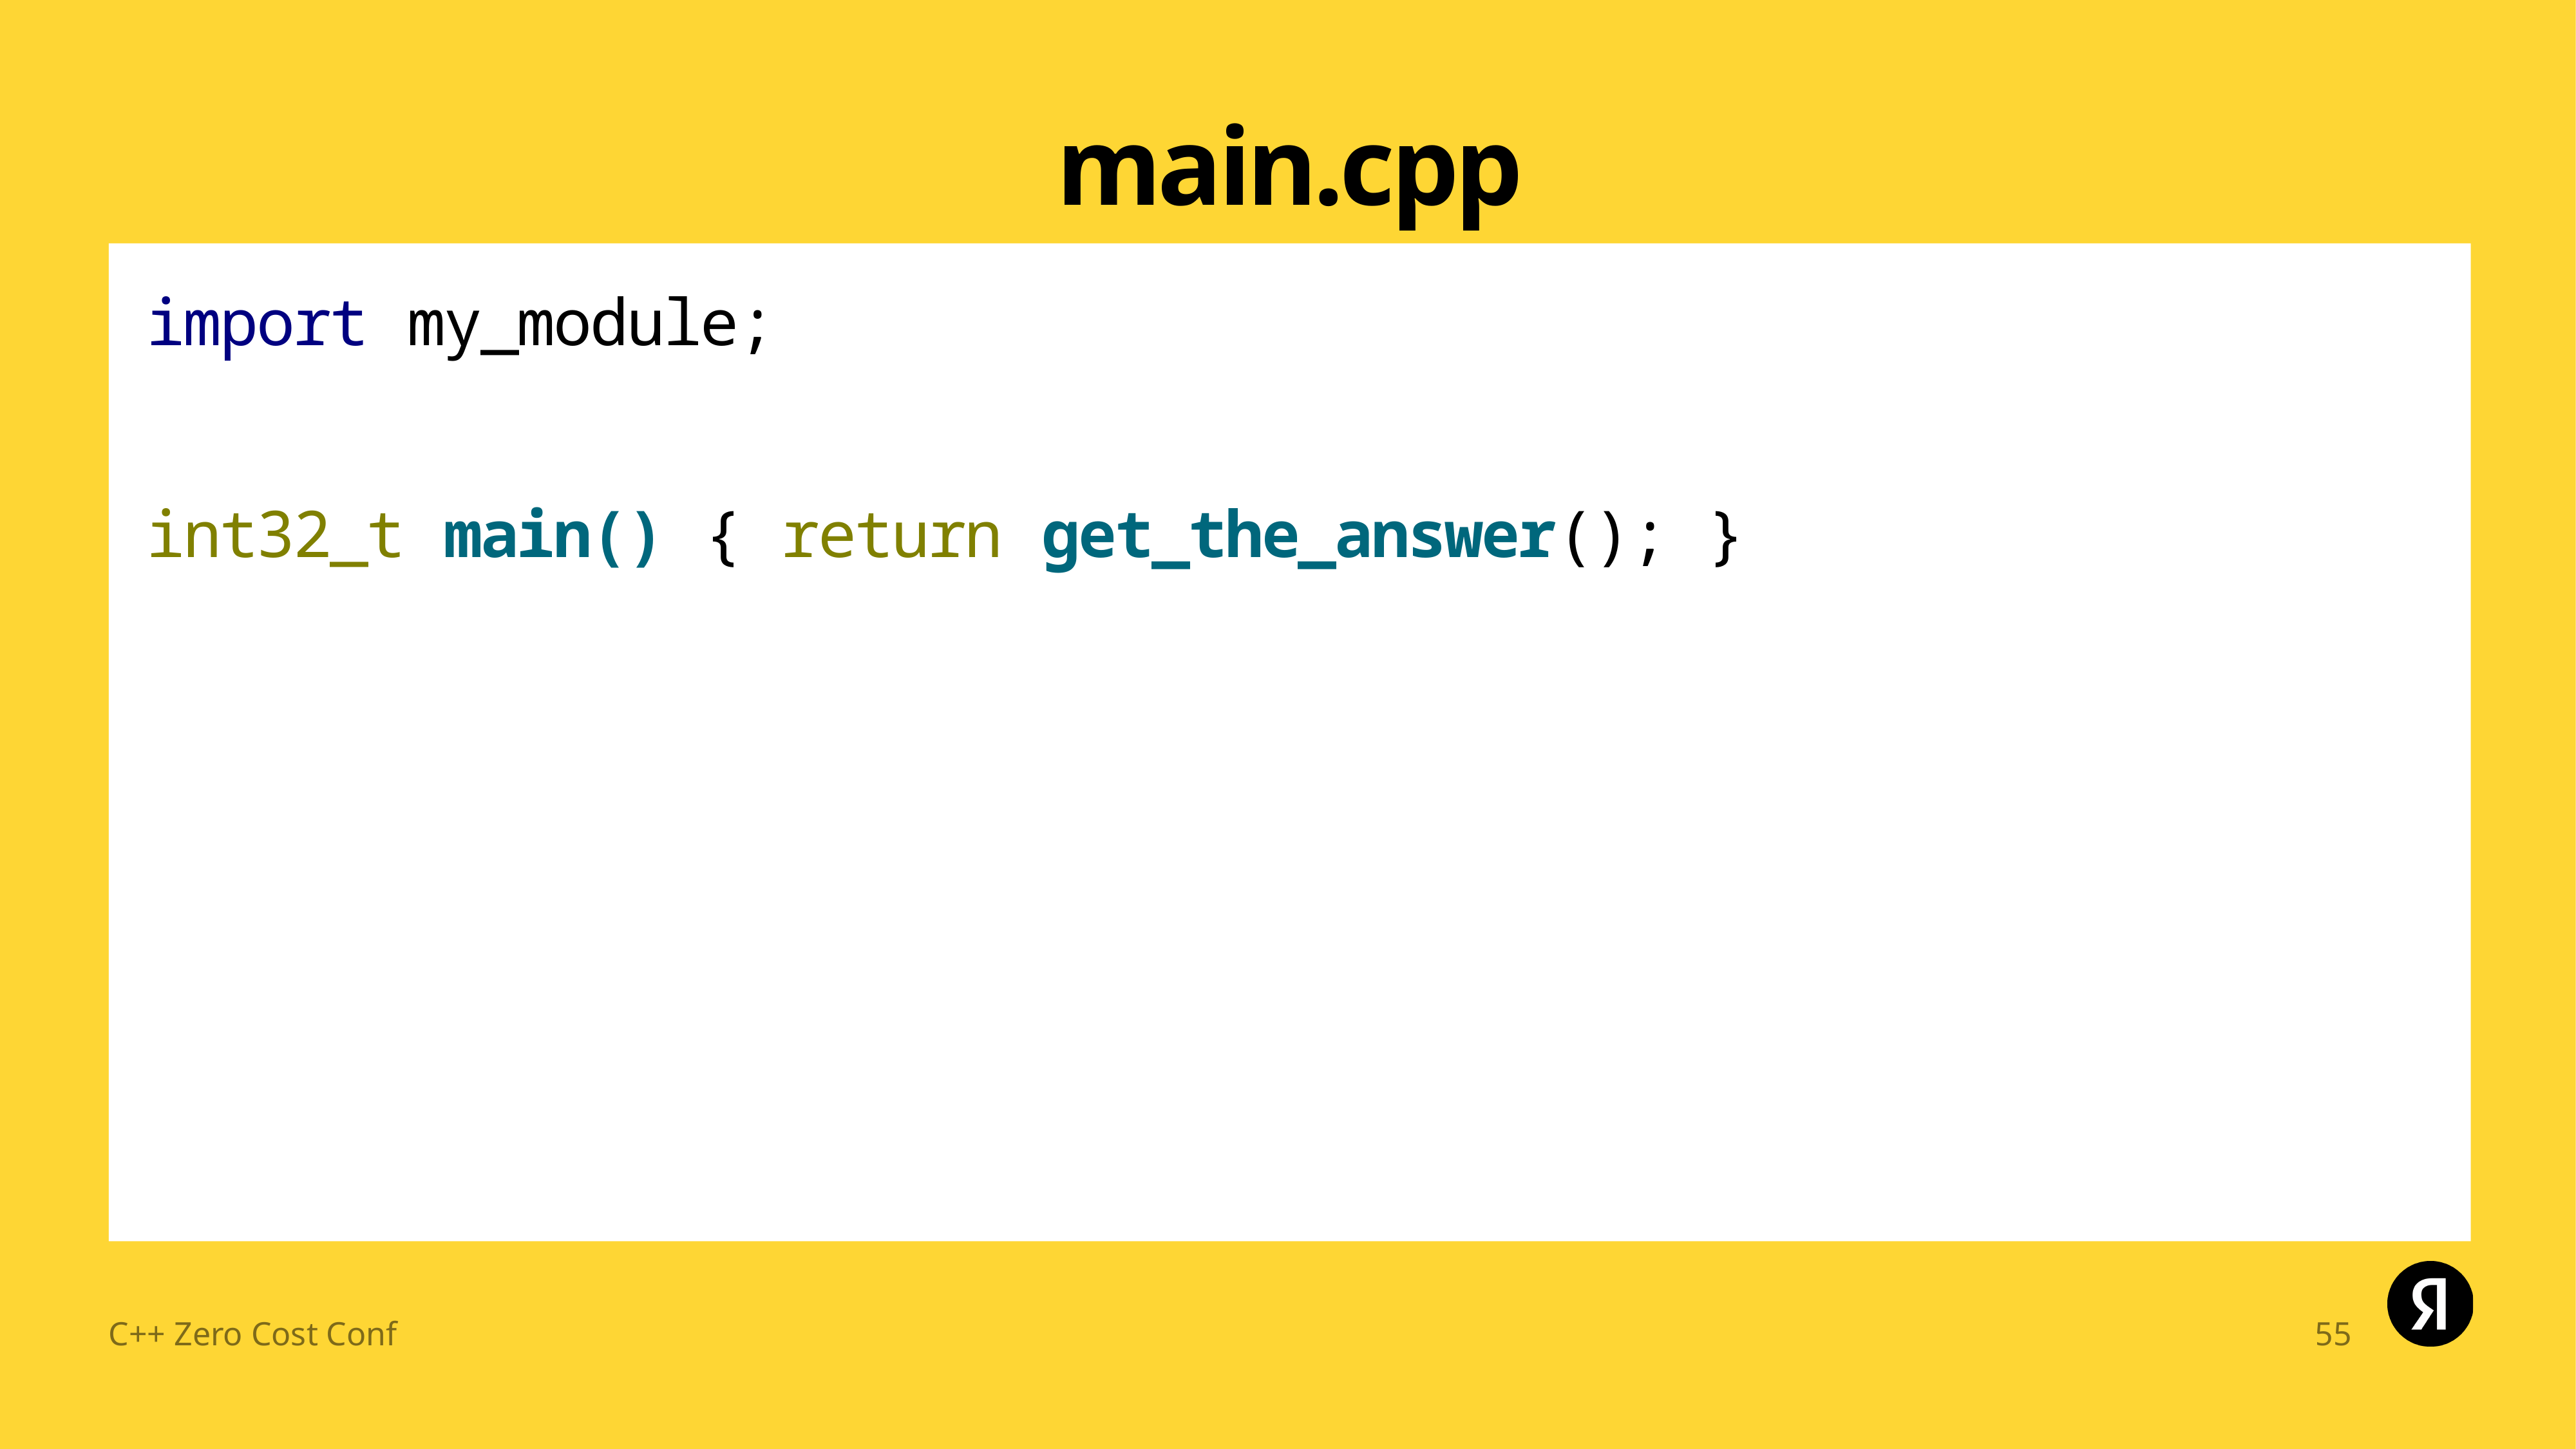

main.cpp
# import my_module;
int32_t main() { return get_the_answer(); }
C++ Zero Cost Conf
55